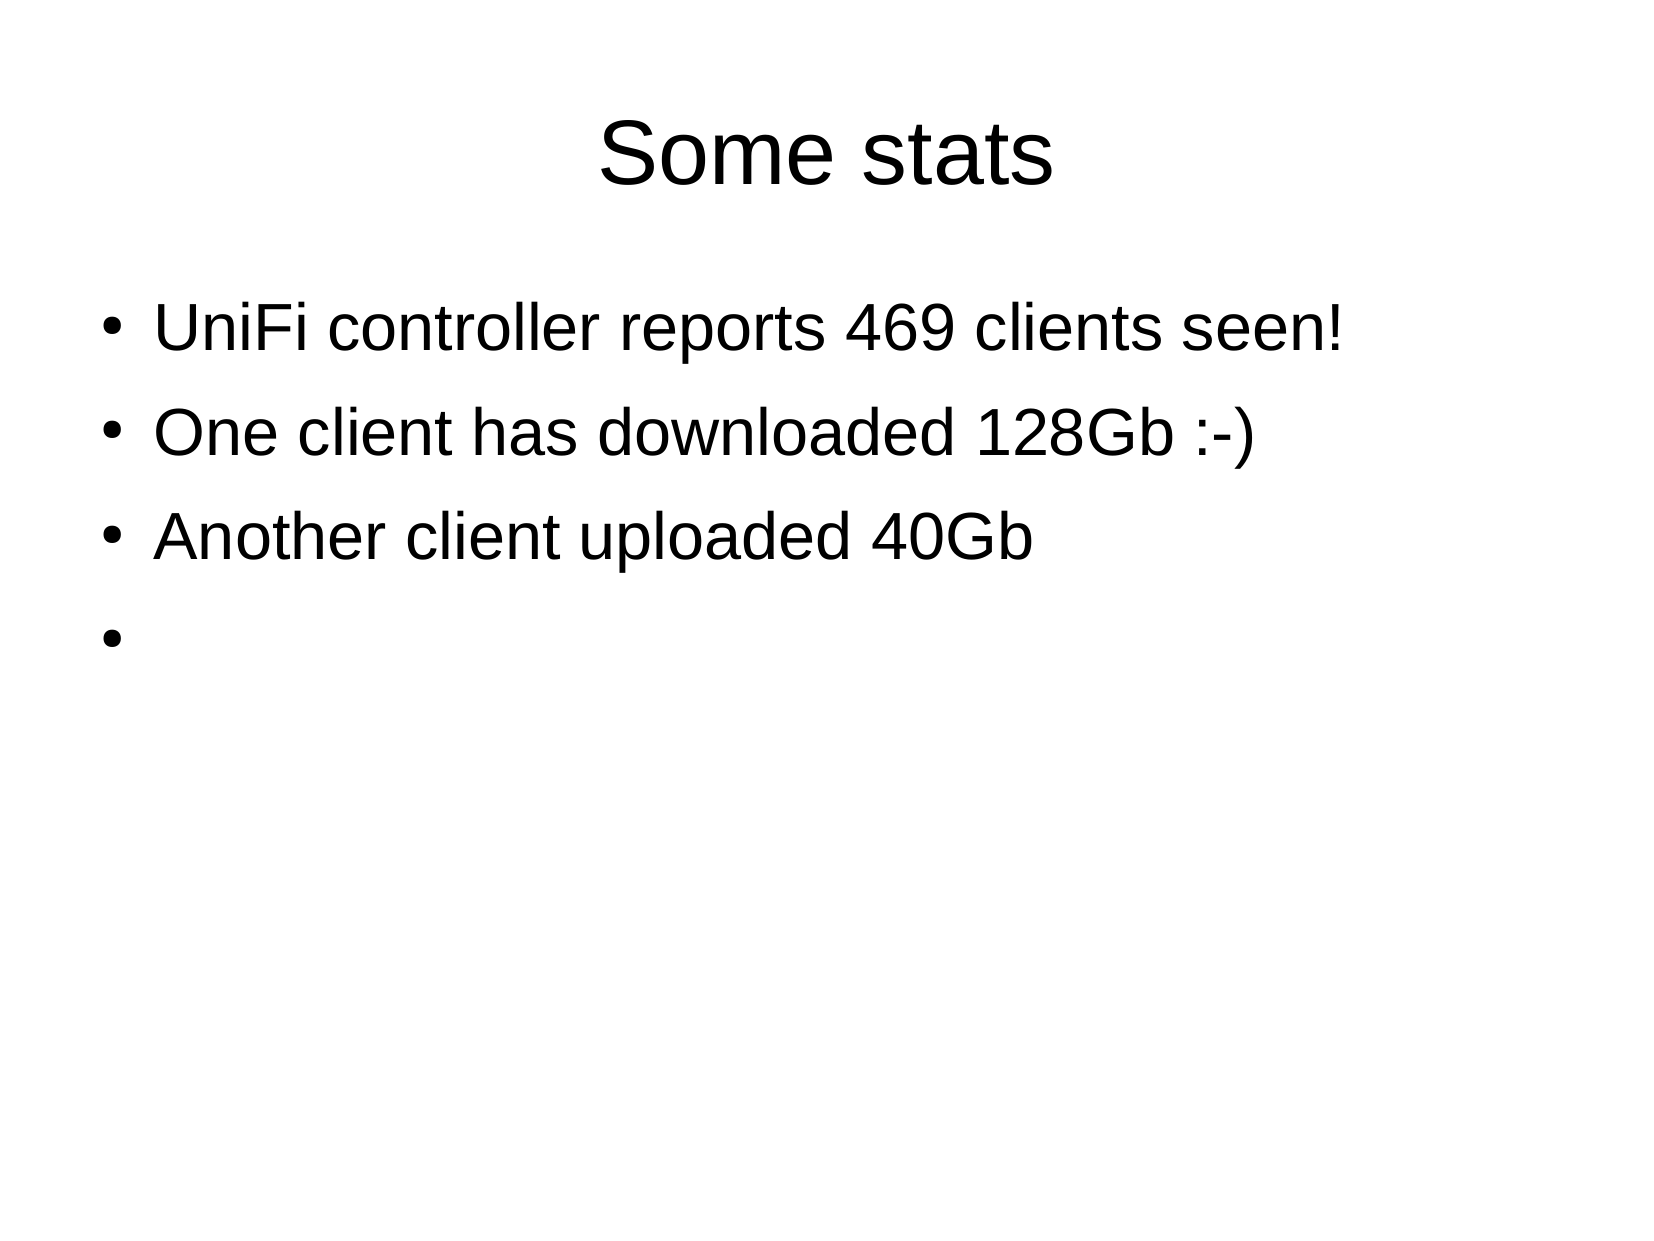

# Some stats
UniFi controller reports 469 clients seen!
One client has downloaded 128Gb :-)
Another client uploaded 40Gb